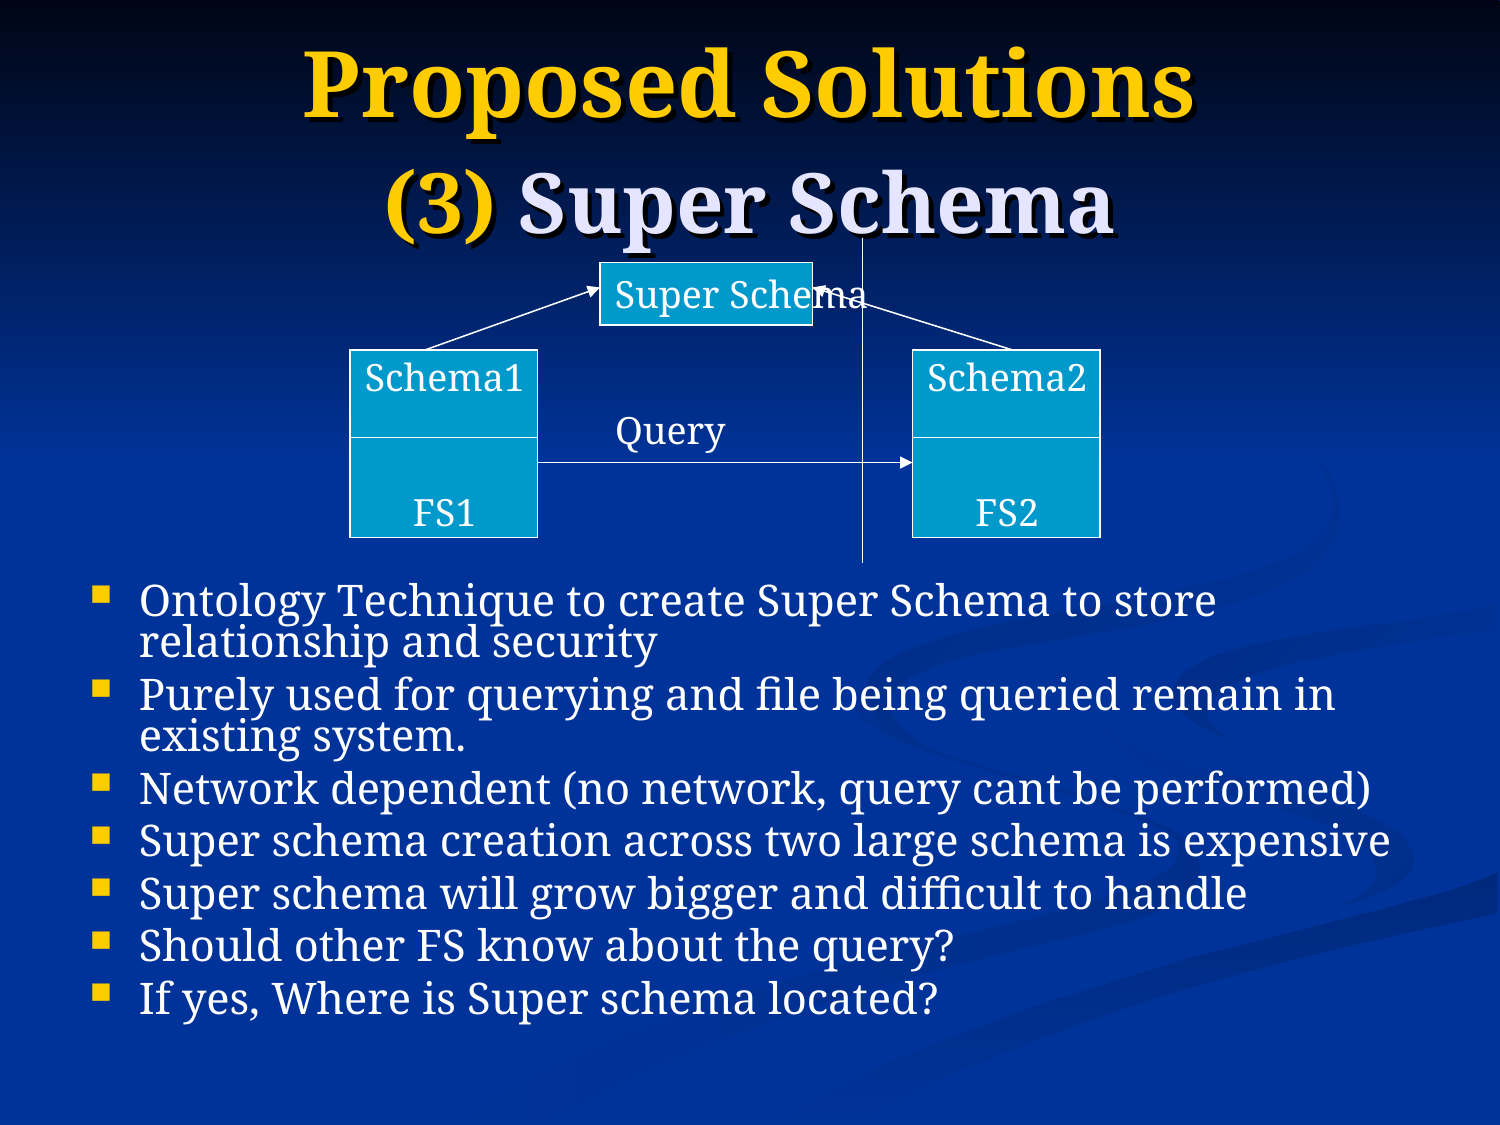

# Proposed Solutions (3) Super Schema
Super Schema
Schema1
FS1
Schema2
FS2
Query
Ontology Technique to create Super Schema to store relationship and security
Purely used for querying and file being queried remain in existing system.
Network dependent (no network, query cant be performed)
Super schema creation across two large schema is expensive
Super schema will grow bigger and difficult to handle
Should other FS know about the query?
If yes, Where is Super schema located?